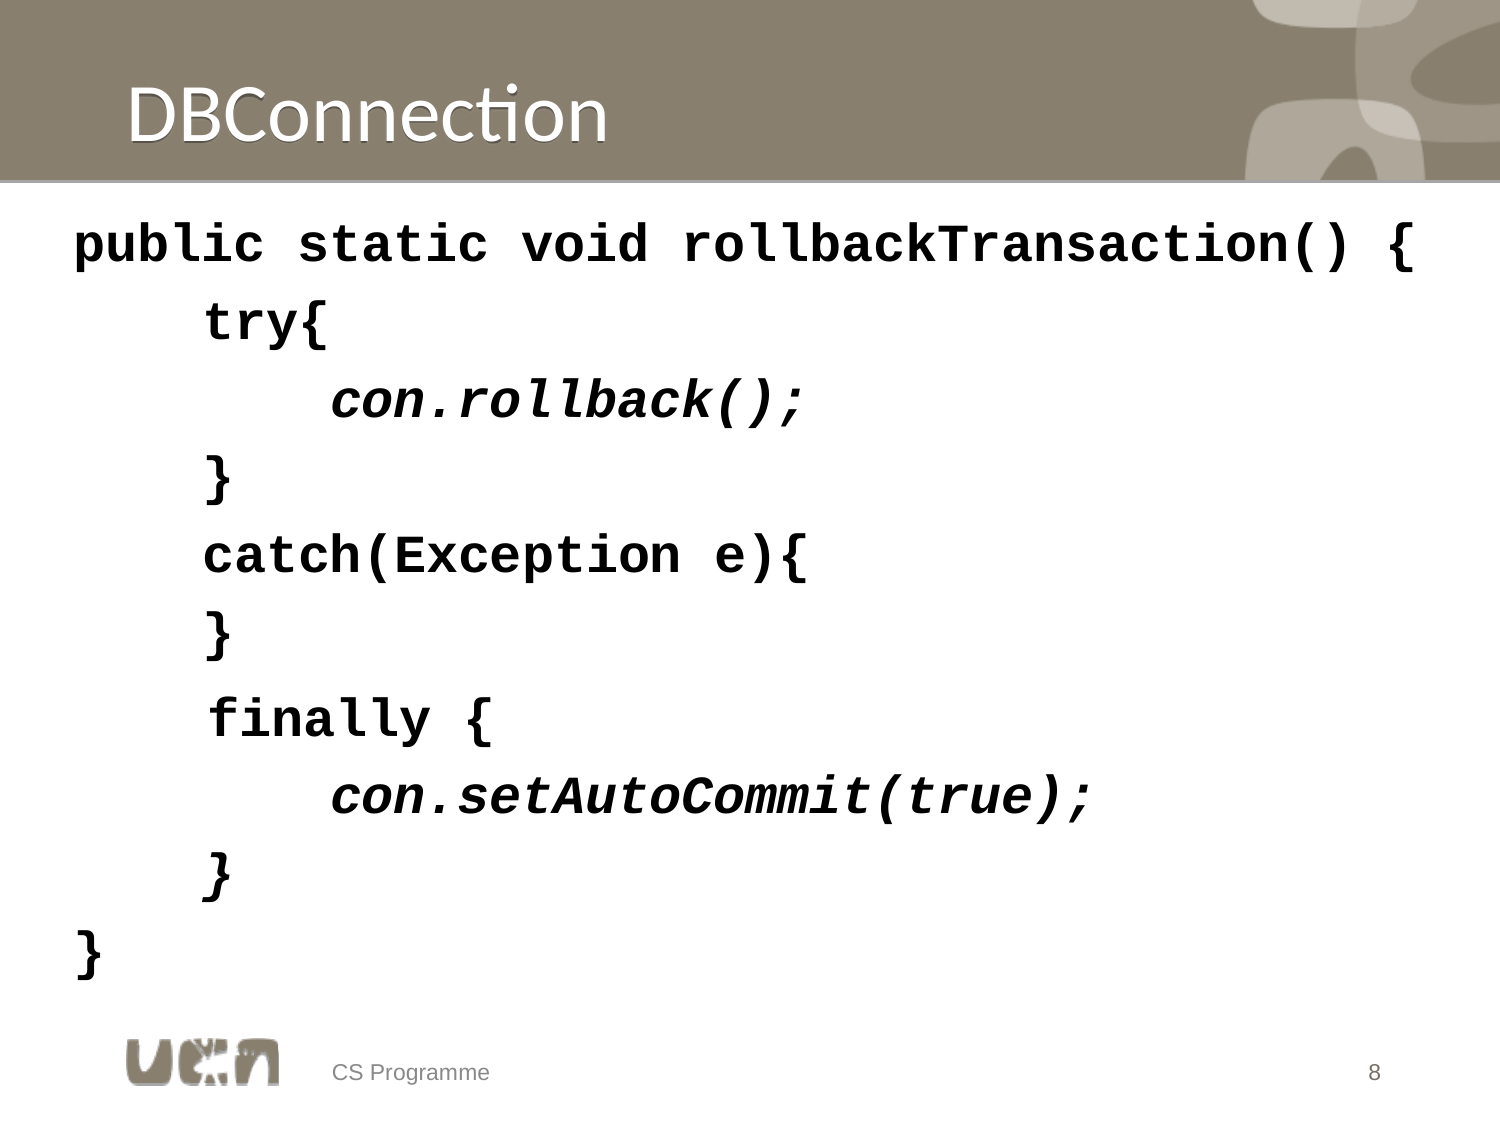

# DBConnection
public static void rollbackTransaction() {
 try{
 con.rollback();
 }
 catch(Exception e){
 }
 finally {
 con.setAutoCommit(true);
 }
}
CS Programme